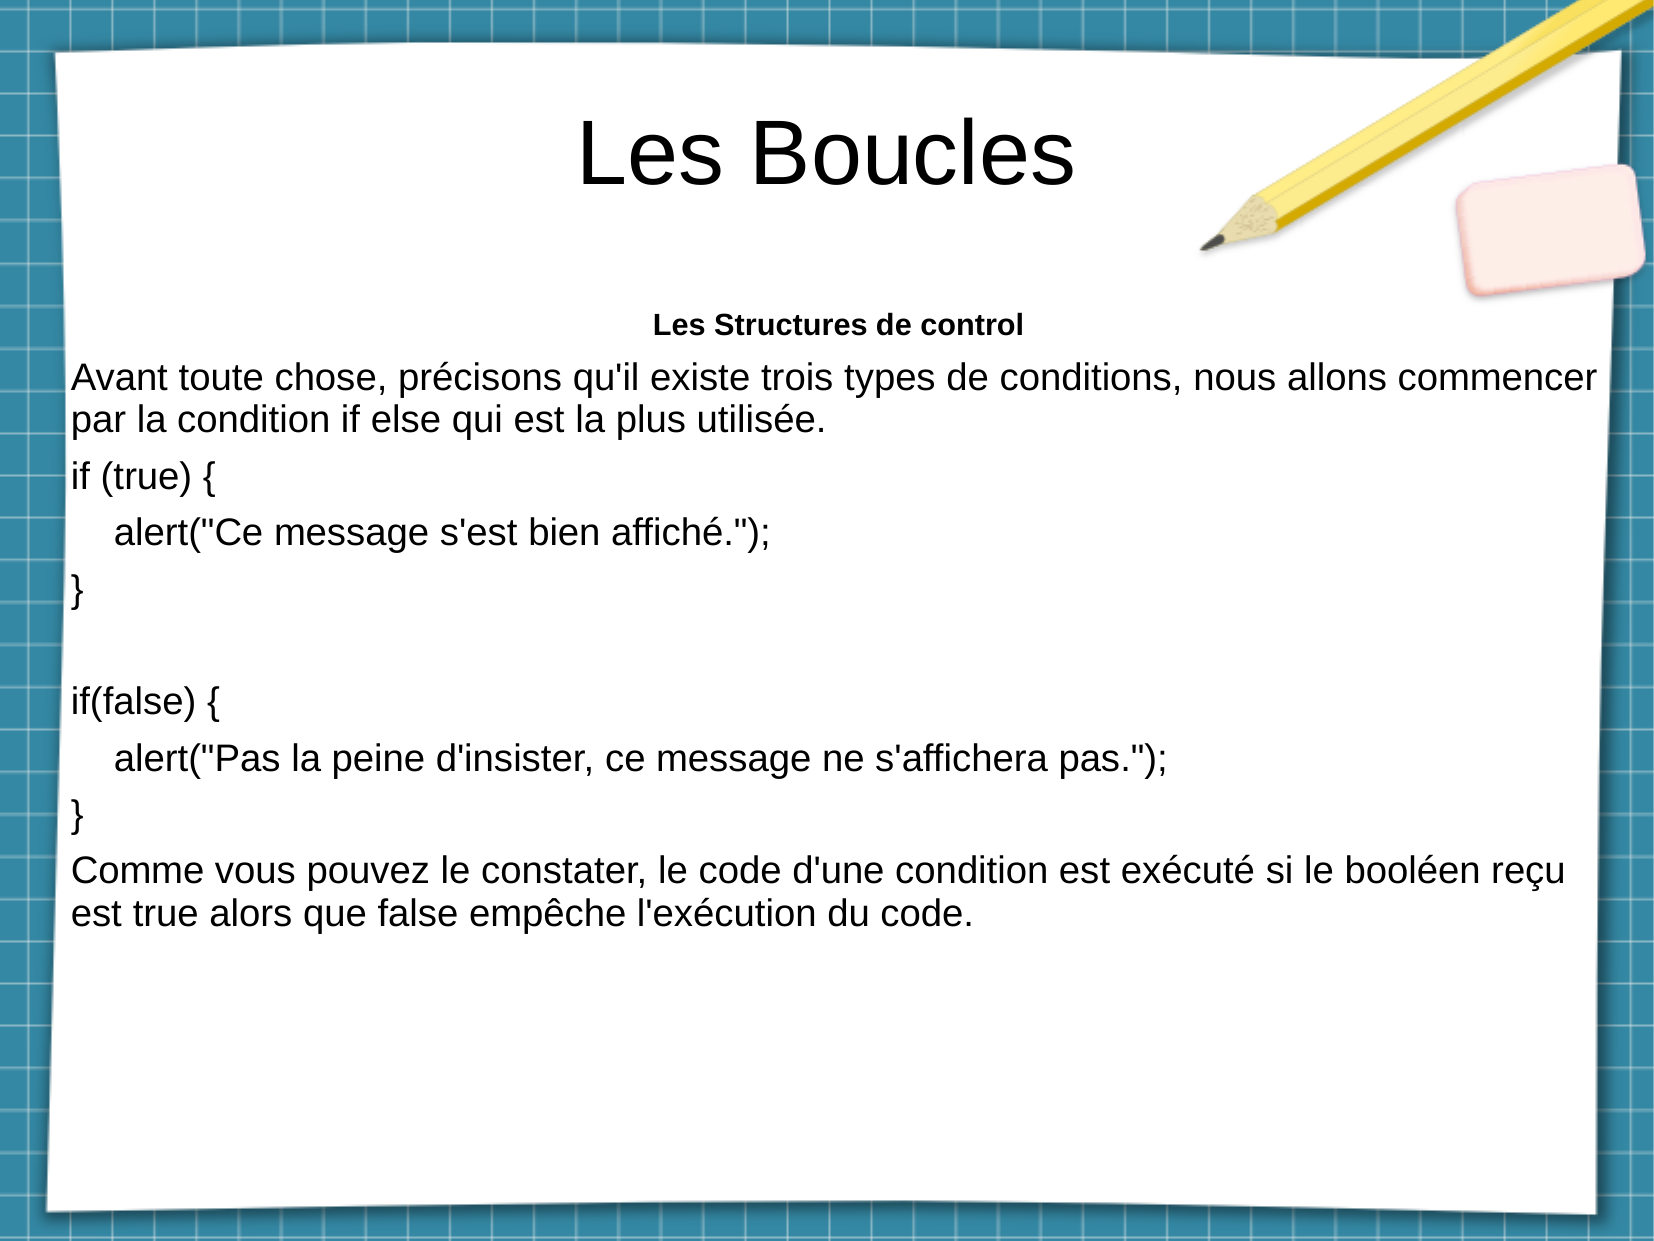

# Les Boucles
Les Structures de control
Avant toute chose, précisons qu'il existe trois types de conditions, nous allons commencer par la condition if else qui est la plus utilisée.
if (true) {
 alert("Ce message s'est bien affiché.");
}
if(false) {
 alert("Pas la peine d'insister, ce message ne s'affichera pas.");
}
Comme vous pouvez le constater, le code d'une condition est exécuté si le booléen reçu est true alors que false empêche l'exécution du code.